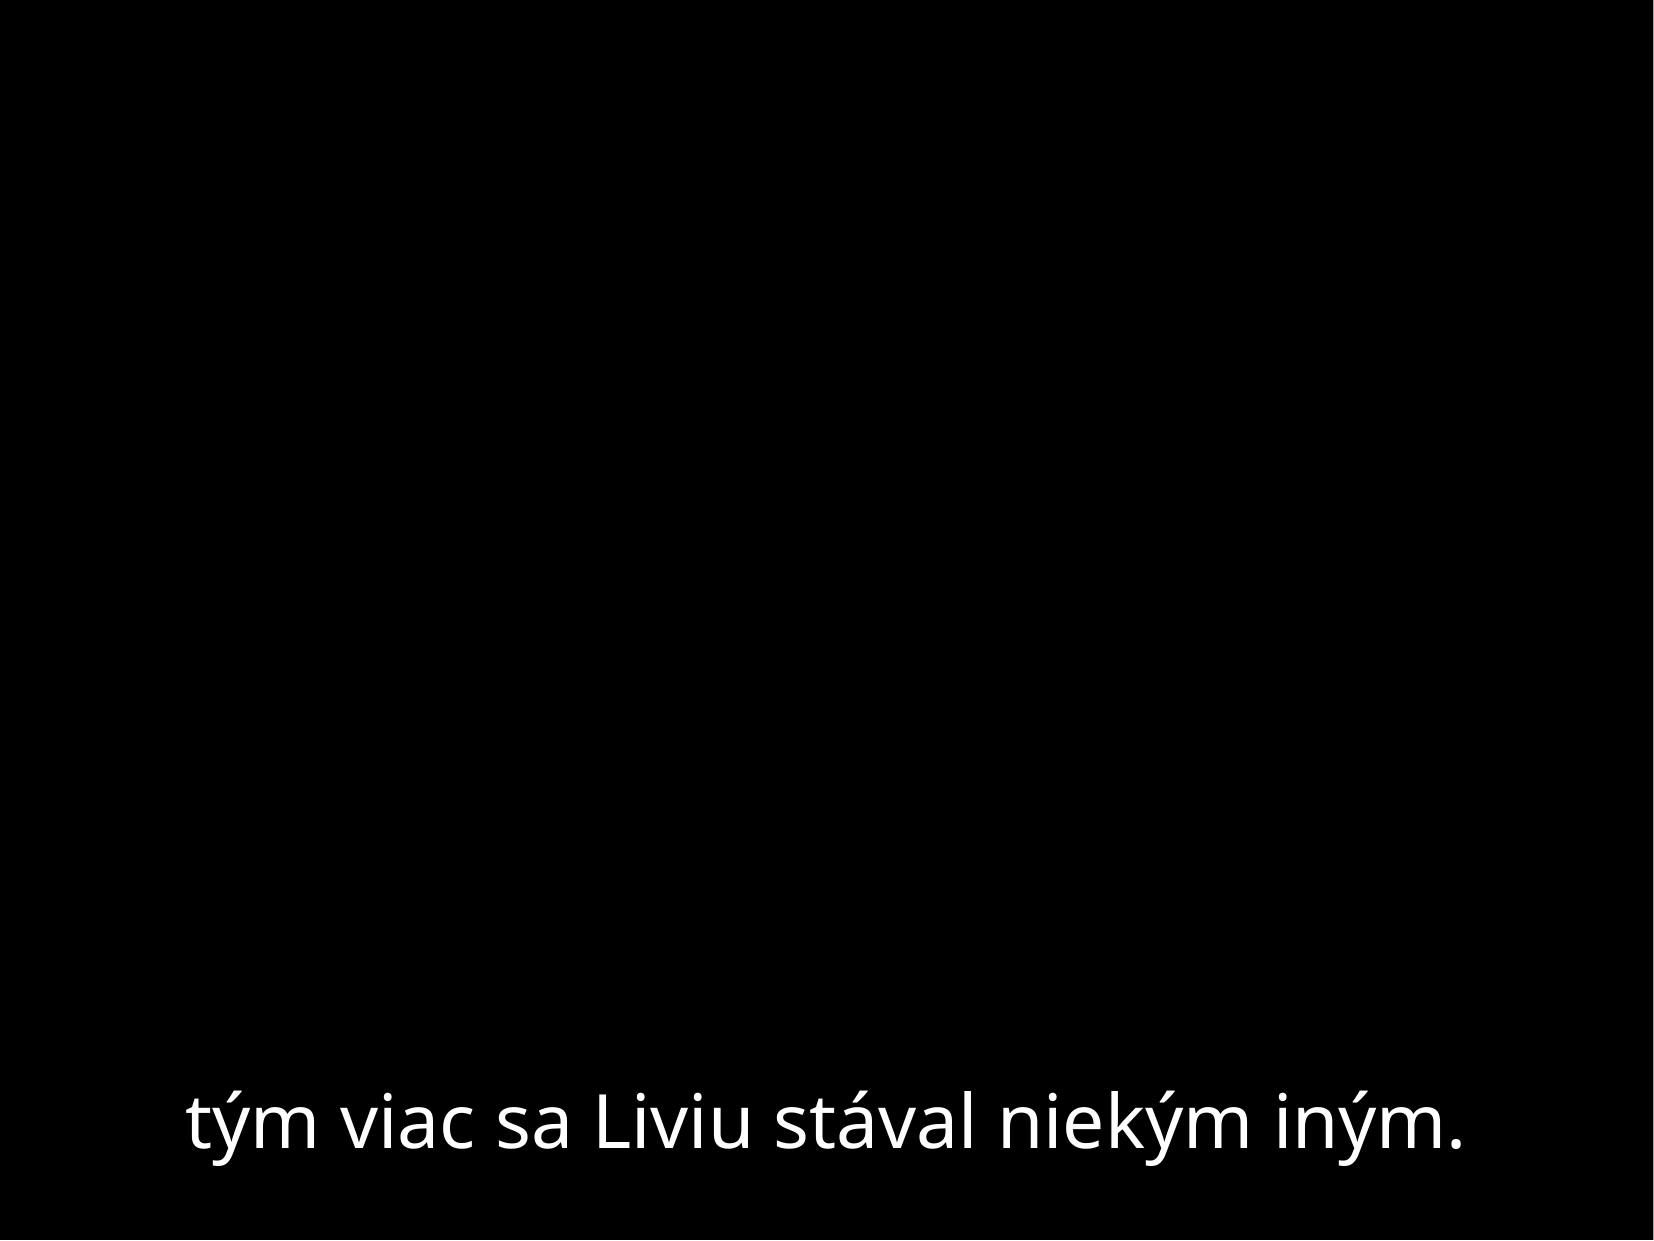

# tým viac sa Liviu stával niekým iným.